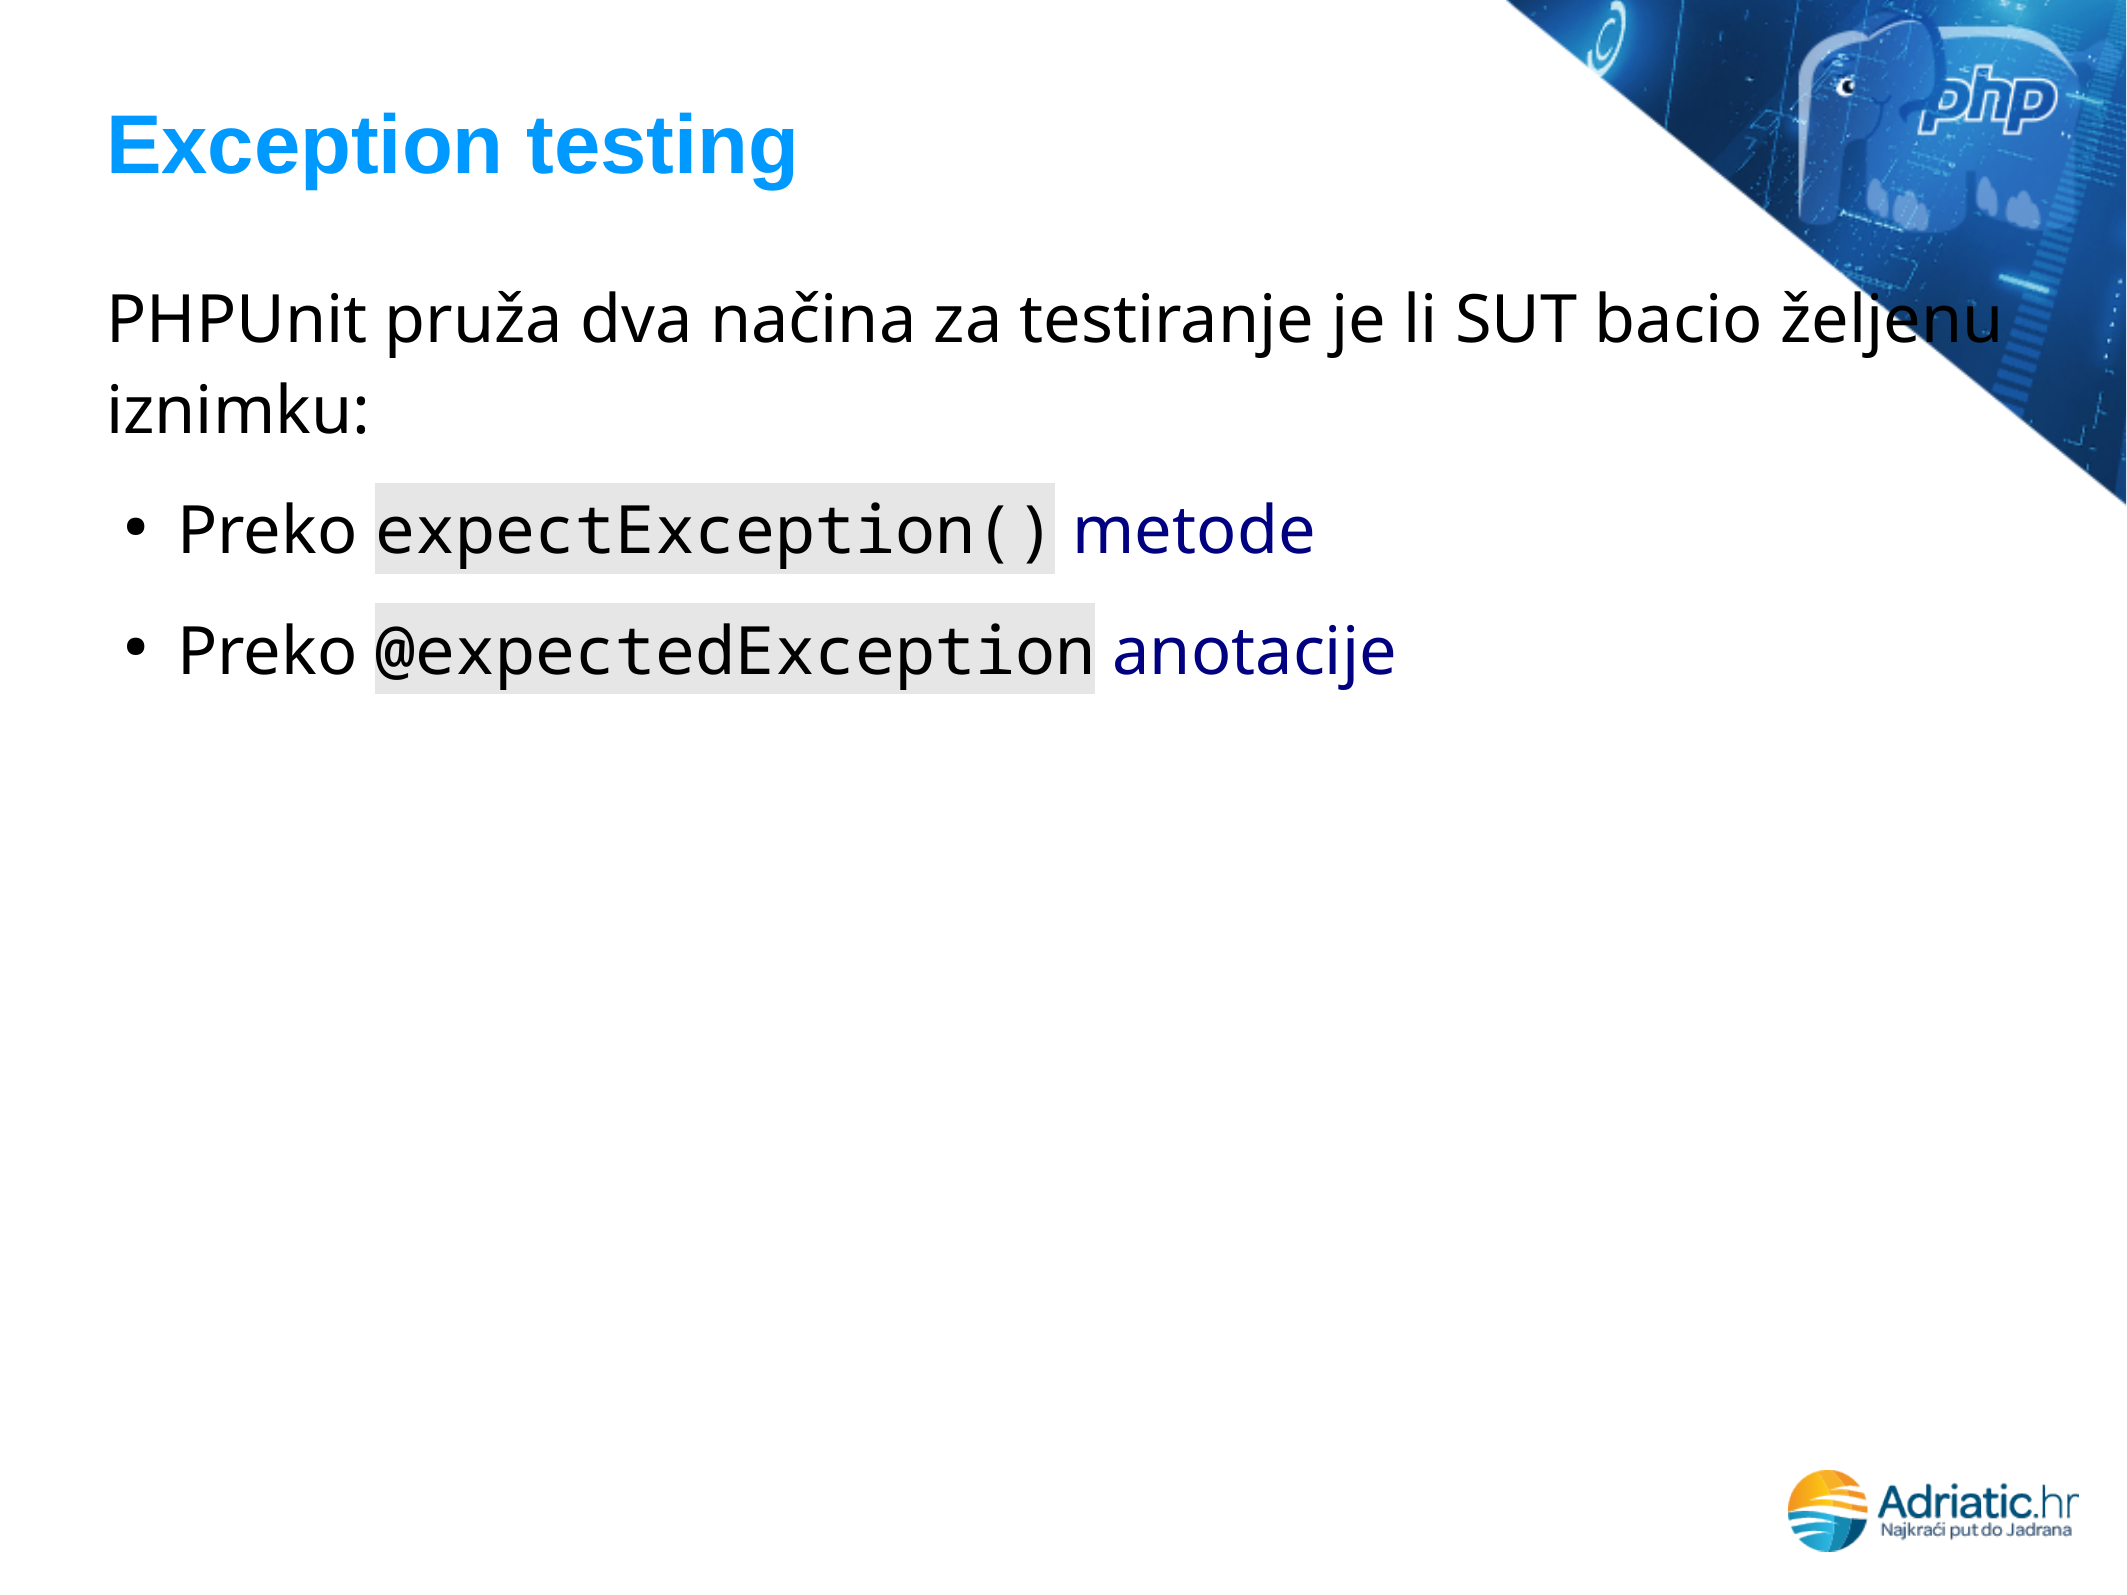

# Exception testing
PHPUnit pruža dva načina za testiranje je li SUT bacio željenu iznimku:
Preko expectException() metode
Preko @expectedException anotacije